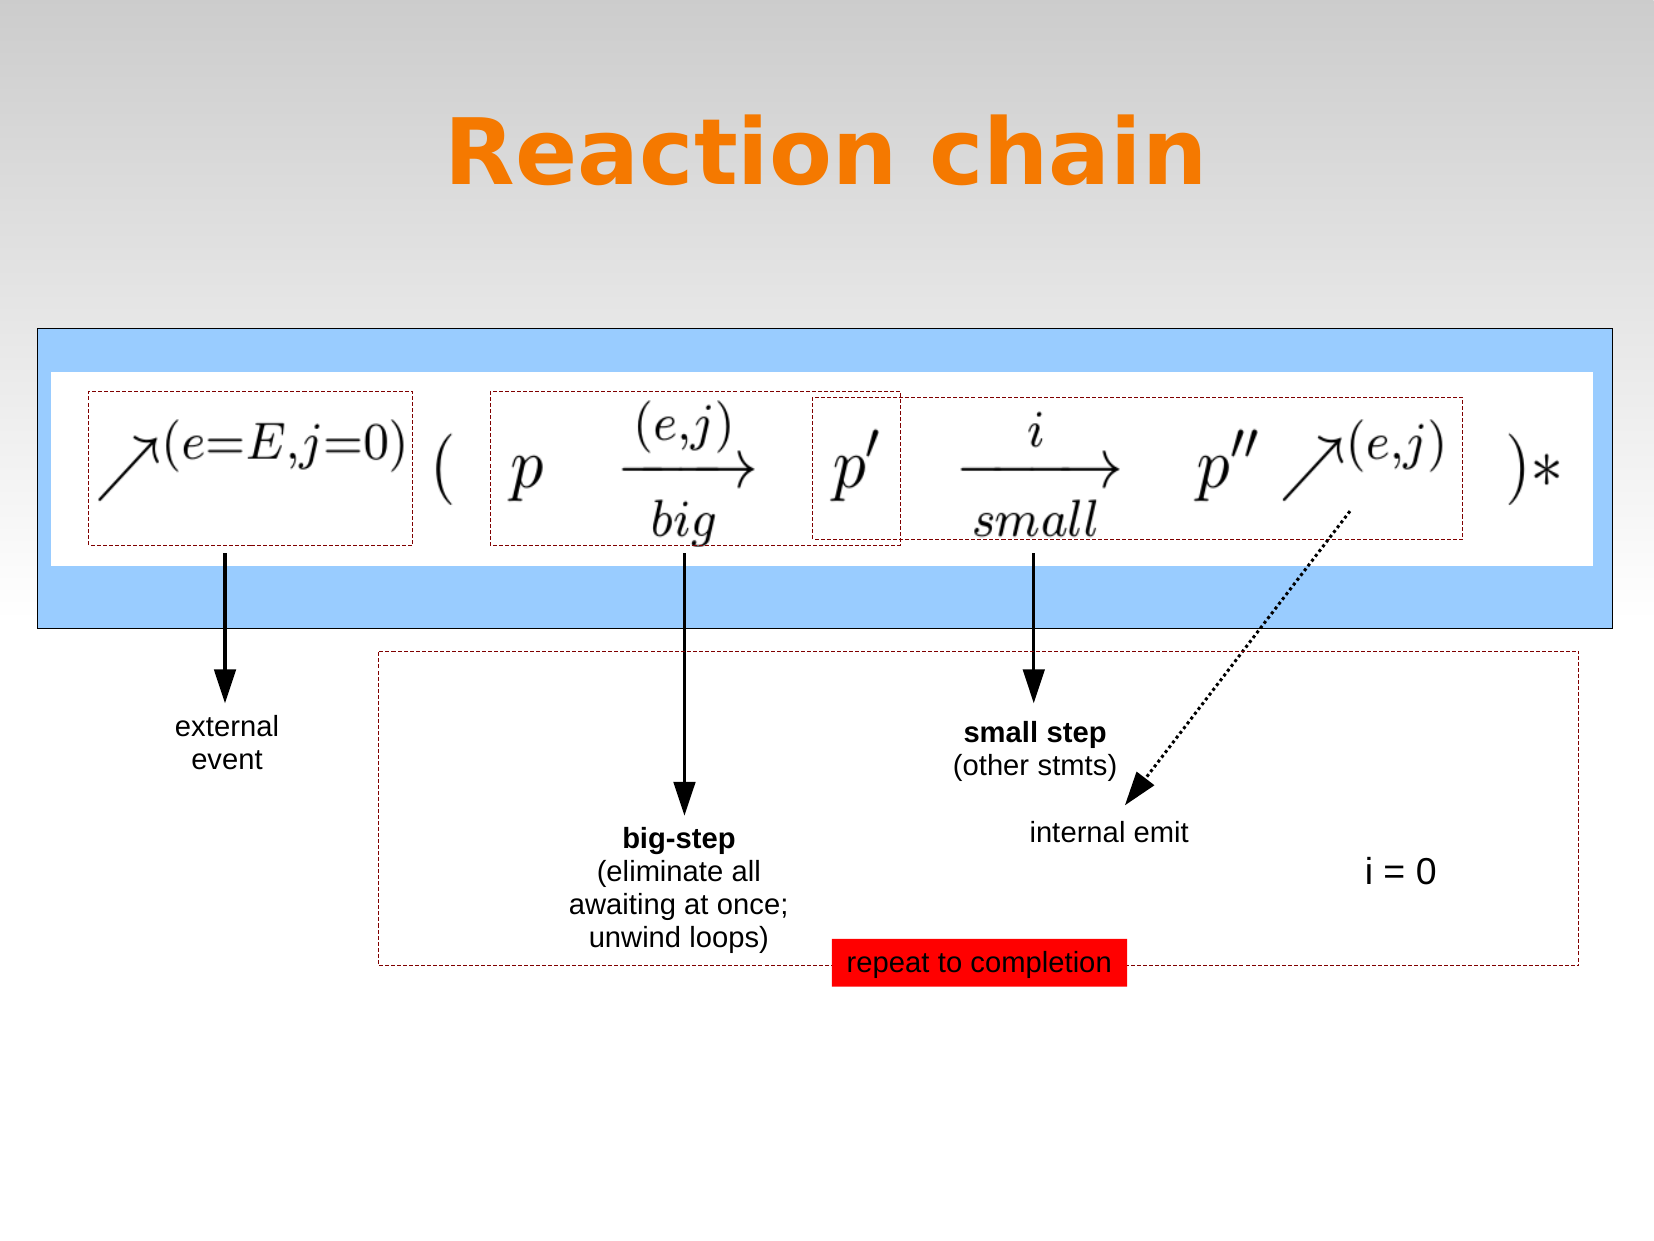

# Reaction chain
external
event
small step
(other stmts)
internal emit
big-step
(eliminate all
awaiting at once;
unwind loops)
i = 0
repeat to completion